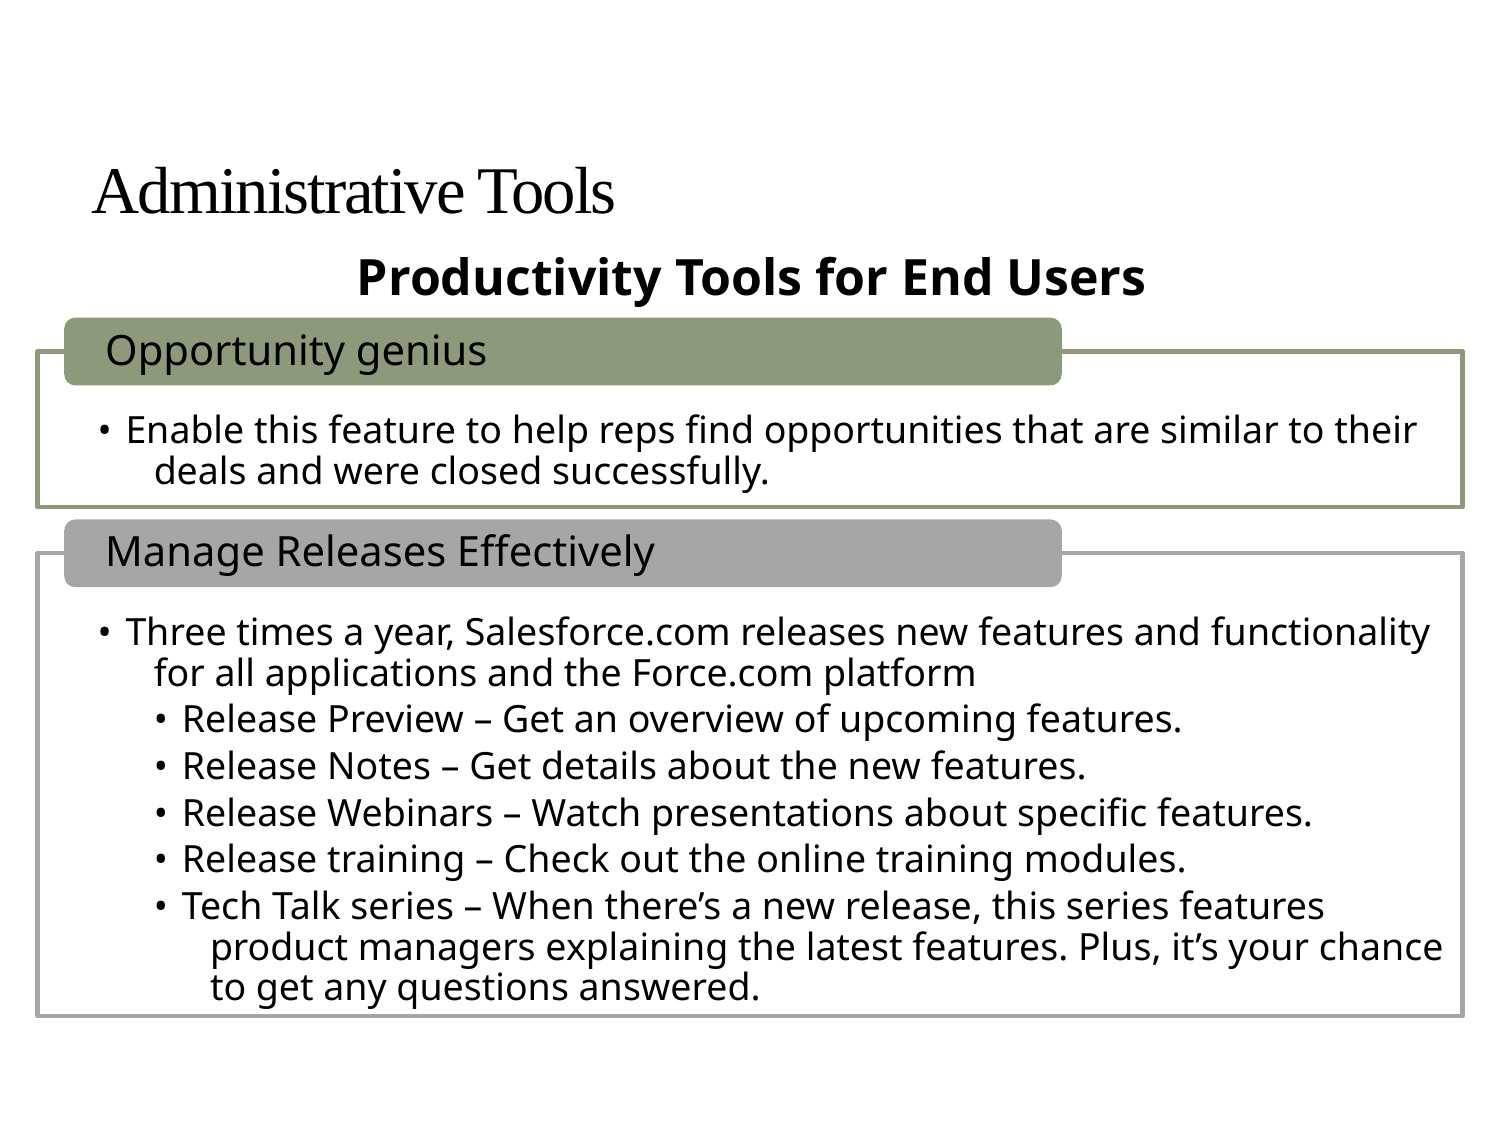

# Administrative Tools
Productivity Tools for End Users
Opportunity genius
Enable this feature to help reps find opportunities that are similar to their deals and were closed successfully.
Manage Releases Effectively
Three times a year, Salesforce.com releases new features and functionality for all applications and the Force.com platform
Release Preview – Get an overview of upcoming features.
Release Notes – Get details about the new features.
Release Webinars – Watch presentations about specific features.
Release training – Check out the online training modules.
Tech Talk series – When there’s a new release, this series features product managers explaining the latest features. Plus, it’s your chance to get any questions answered.